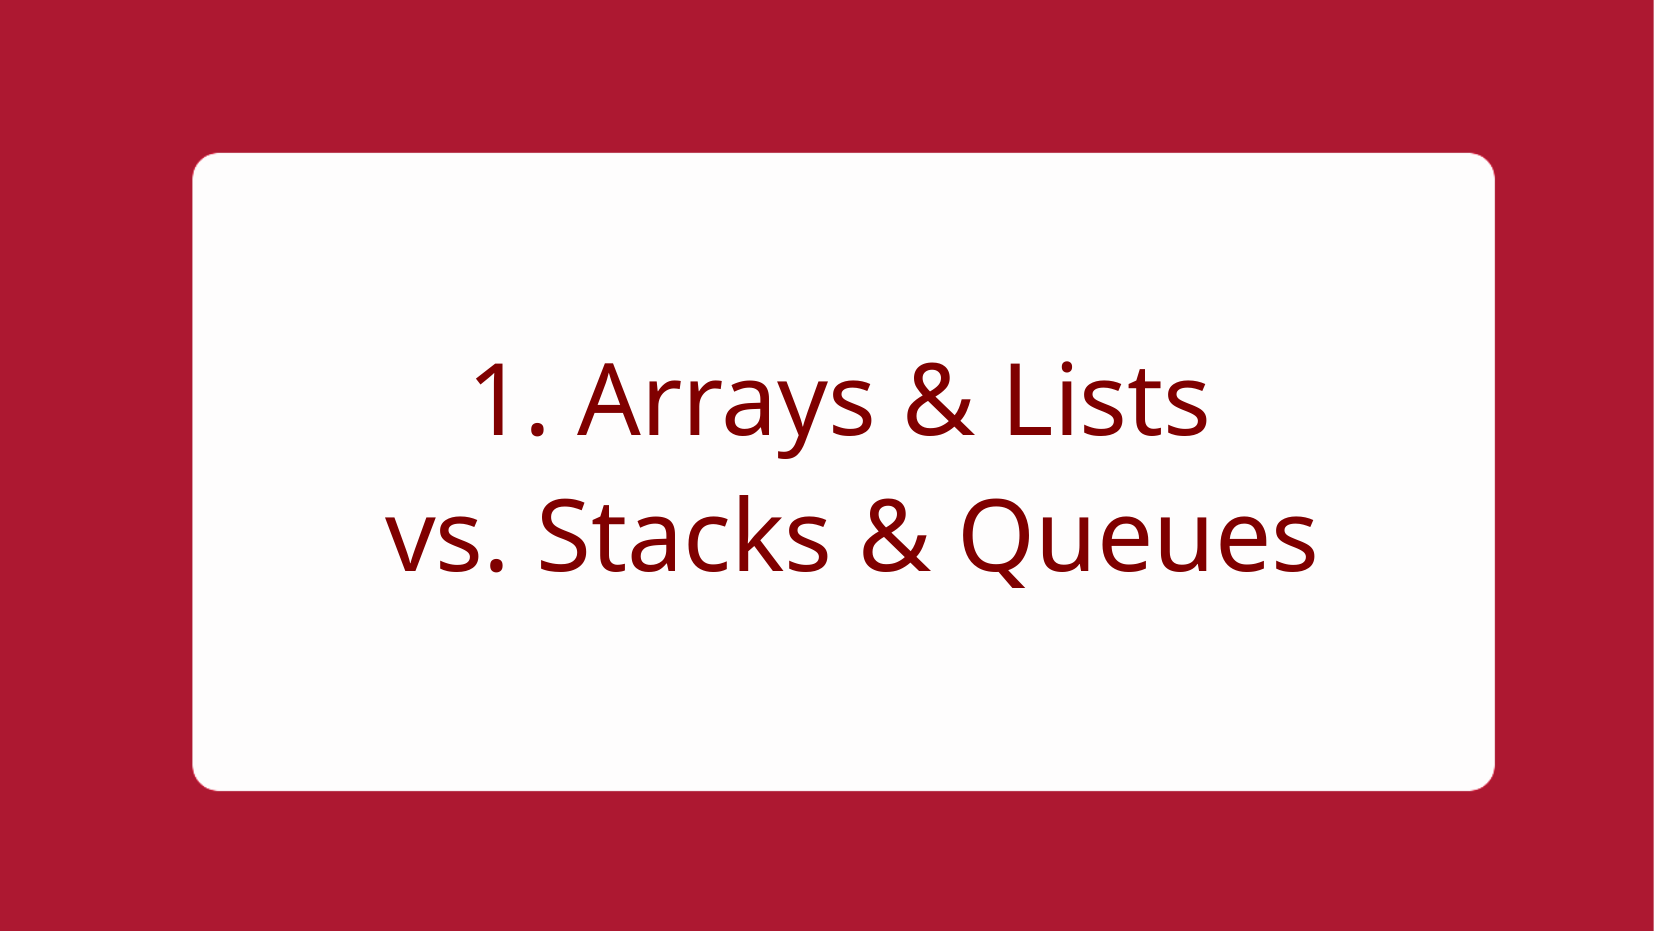

1. Arrays & Lists
vs. Stacks & Queues